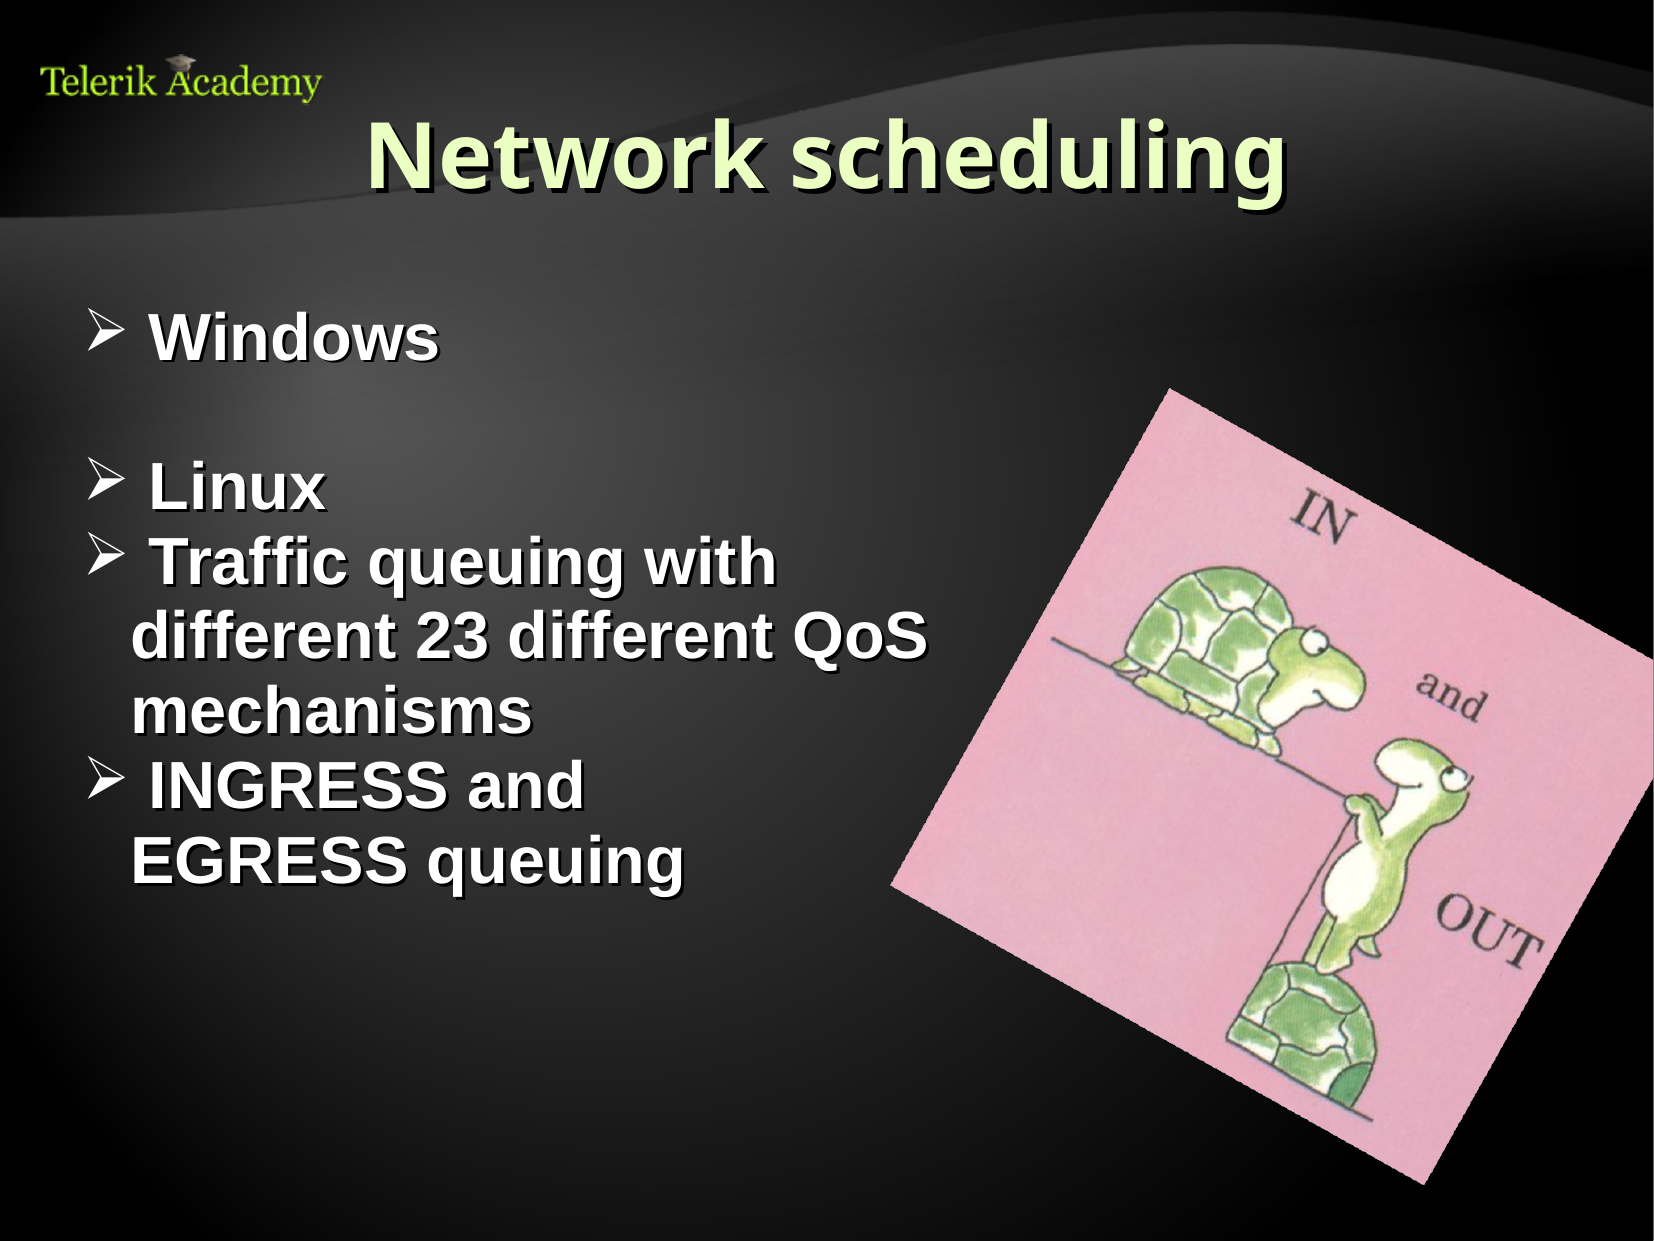

# Network scheduling
 Windows
 Linux
 Traffic queuing with
different 23 different QoS
mechanisms
 INGRESS and
EGRESS queuing